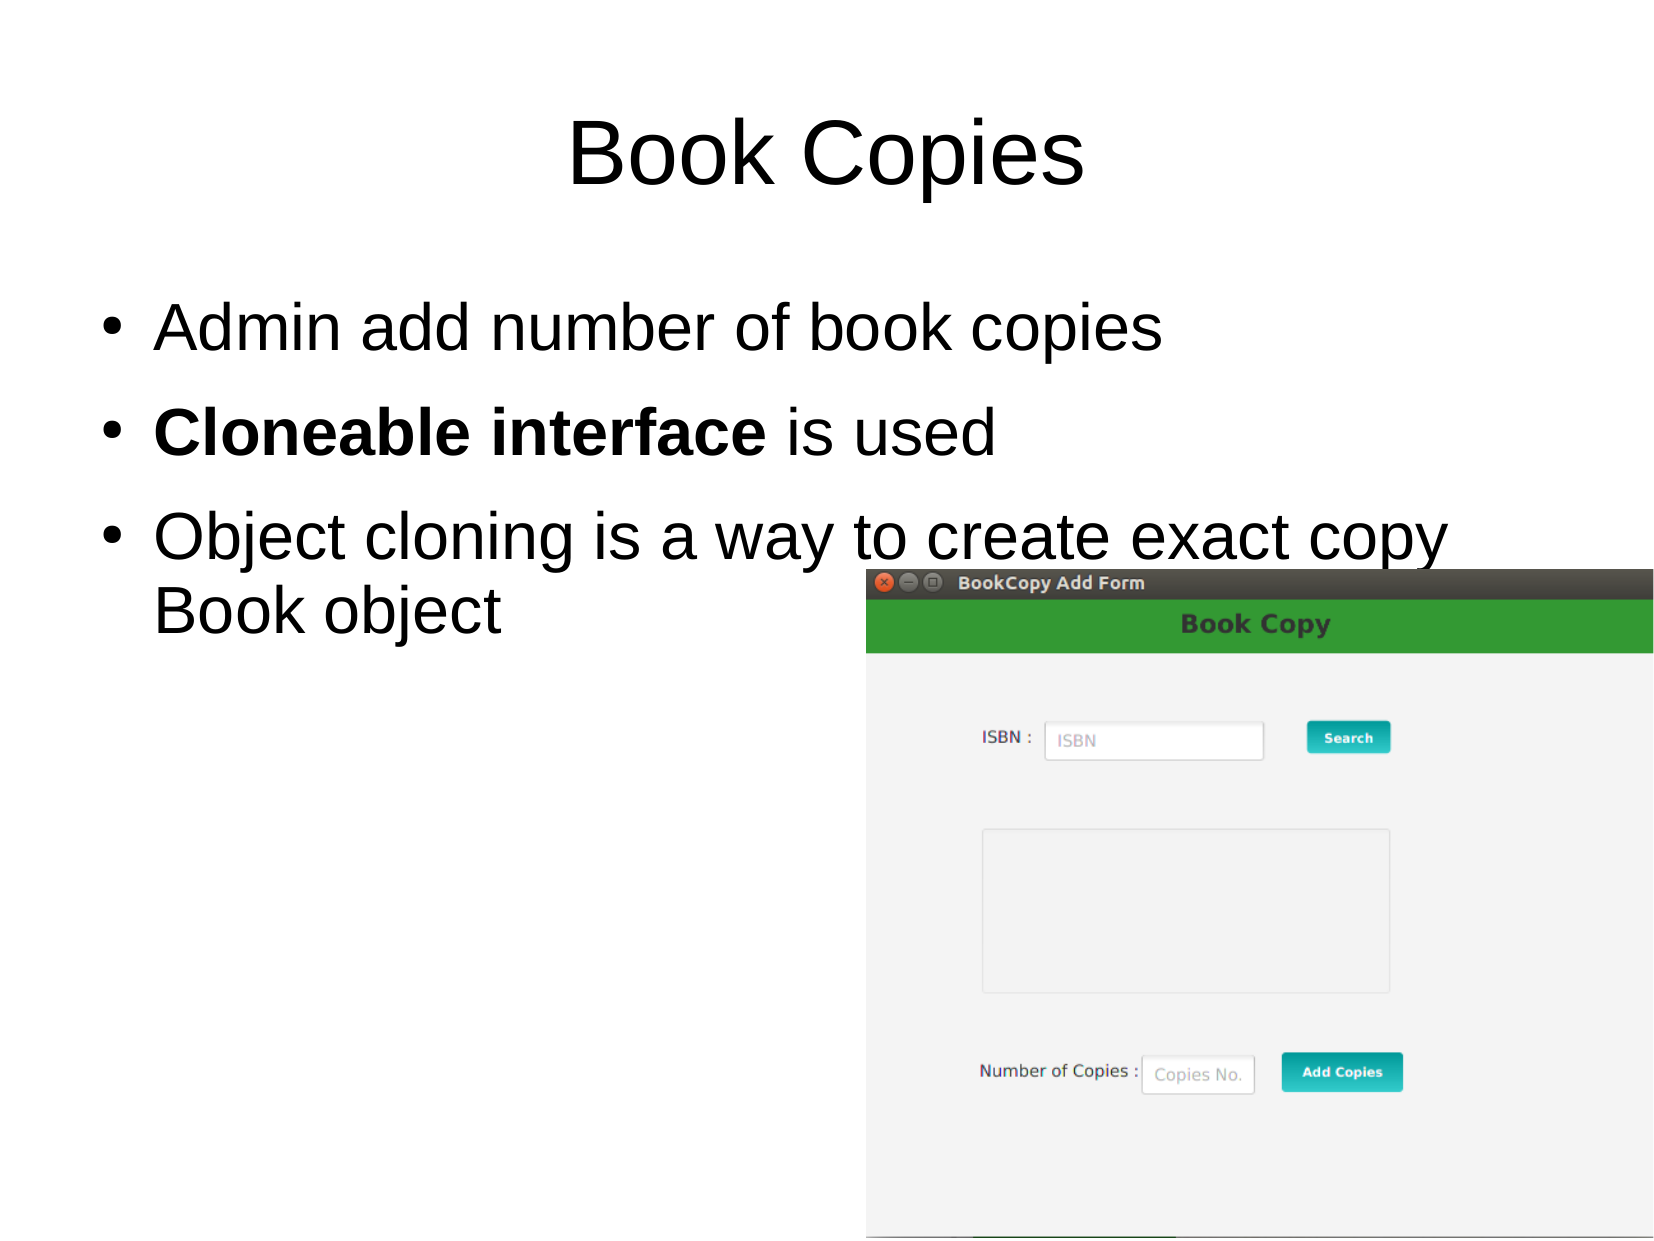

# Book Copies
Admin add number of book copies
Cloneable interface is used
Object cloning is a way to create exact copy Book object